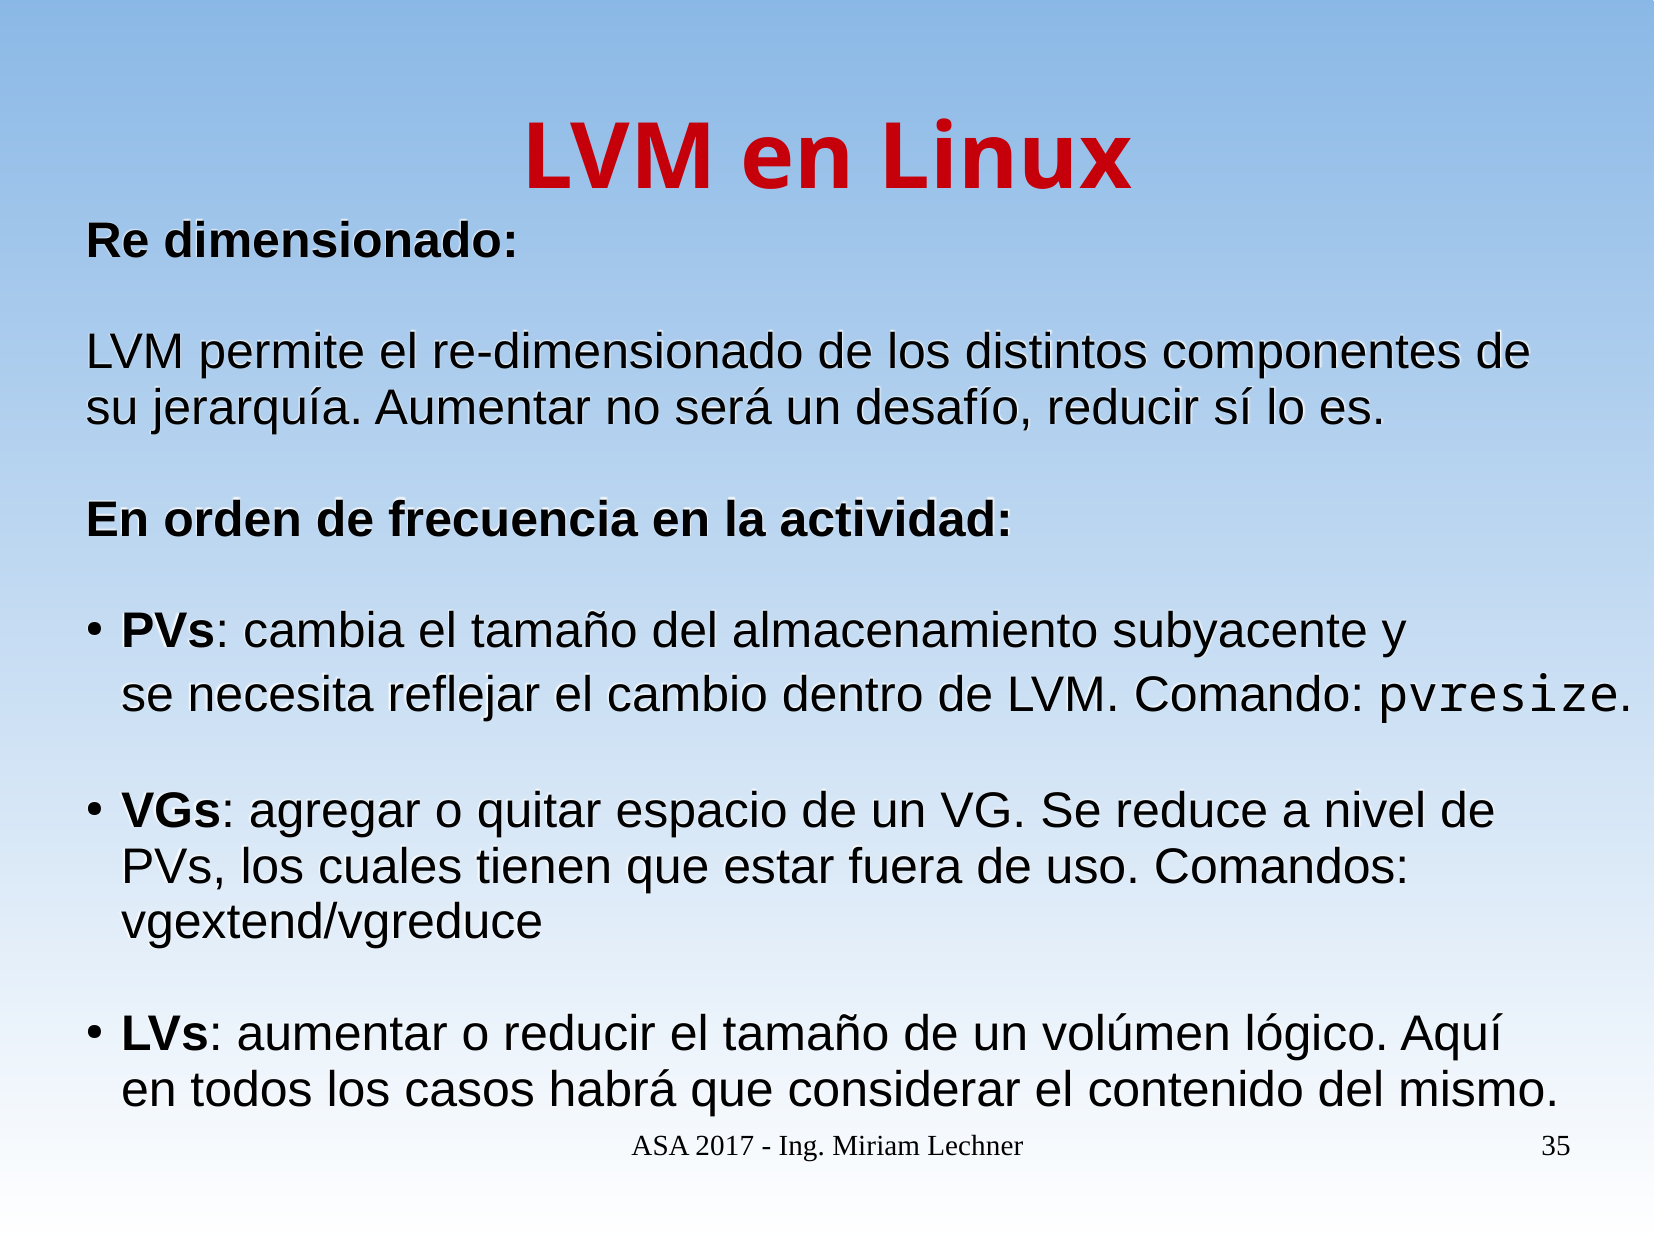

# LVM en Linux
Re dimensionado:
LVM permite el re-dimensionado de los distintos componentes de
su jerarquía. Aumentar no será un desafío, reducir sí lo es.
En orden de frecuencia en la actividad:
PVs: cambia el tamaño del almacenamiento subyacente y
se necesita reflejar el cambio dentro de LVM. Comando: pvresize.
VGs: agregar o quitar espacio de un VG. Se reduce a nivel de
PVs, los cuales tienen que estar fuera de uso. Comandos:
vgextend/vgreduce
LVs: aumentar o reducir el tamaño de un volúmen lógico. Aquí
en todos los casos habrá que considerar el contenido del mismo.
ASA 2017 - Ing. Miriam Lechner
35